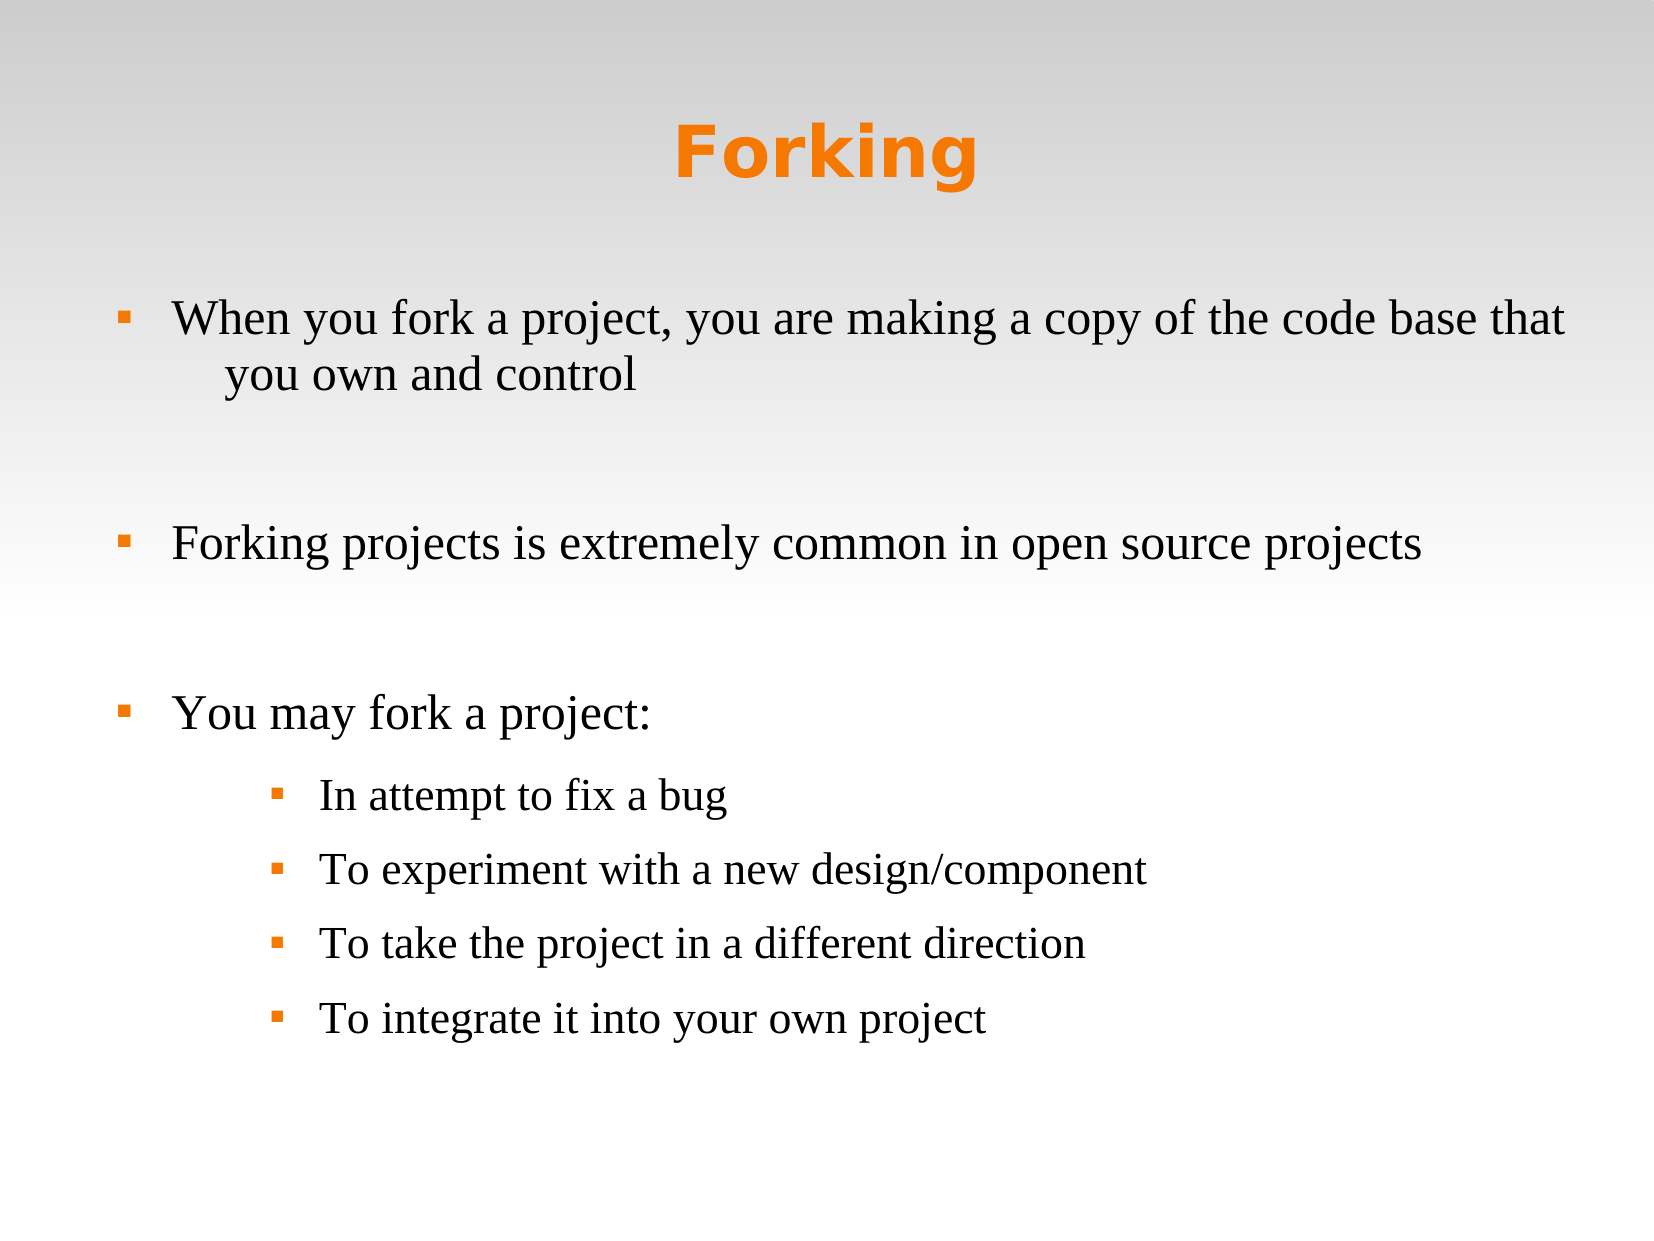

# Forking
When you fork a project, you are making a copy of the code base that you own and control
Forking projects is extremely common in open source projects
You may fork a project:
In attempt to fix a bug
To experiment with a new design/component
To take the project in a different direction
To integrate it into your own project